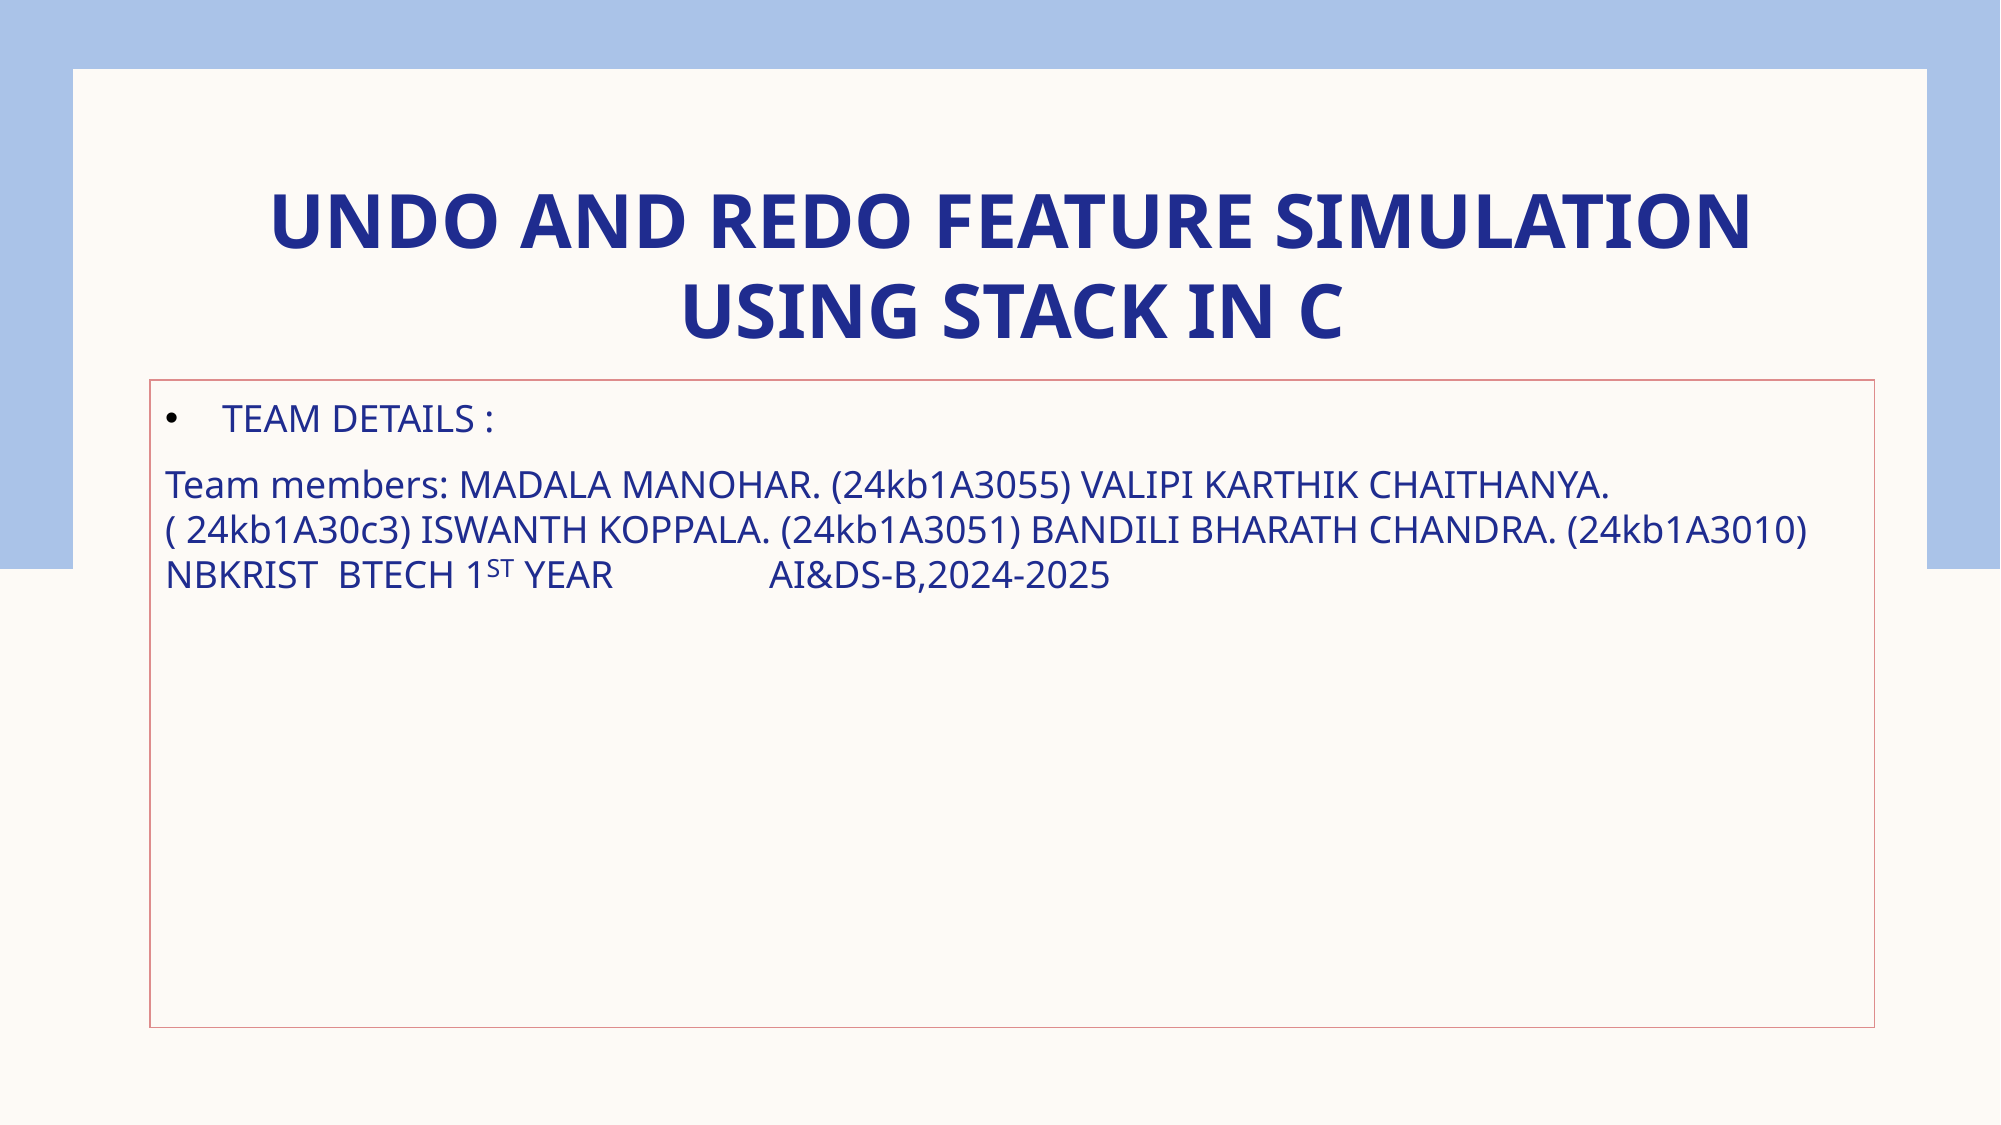

# Undo and Redo Feature Simulation using Stack in C
TEAM DETAILS :
Team members: MADALA MANOHAR. (24kb1A3055) VALIPI KARTHIK CHAITHANYA. ( 24kb1A30c3) ISWANTH KOPPALA. (24kb1A3051) BANDILI BHARATH CHANDRA. (24kb1A3010) NBKRIST BTECH 1ST YEAR AI&DS-B,2024-2025